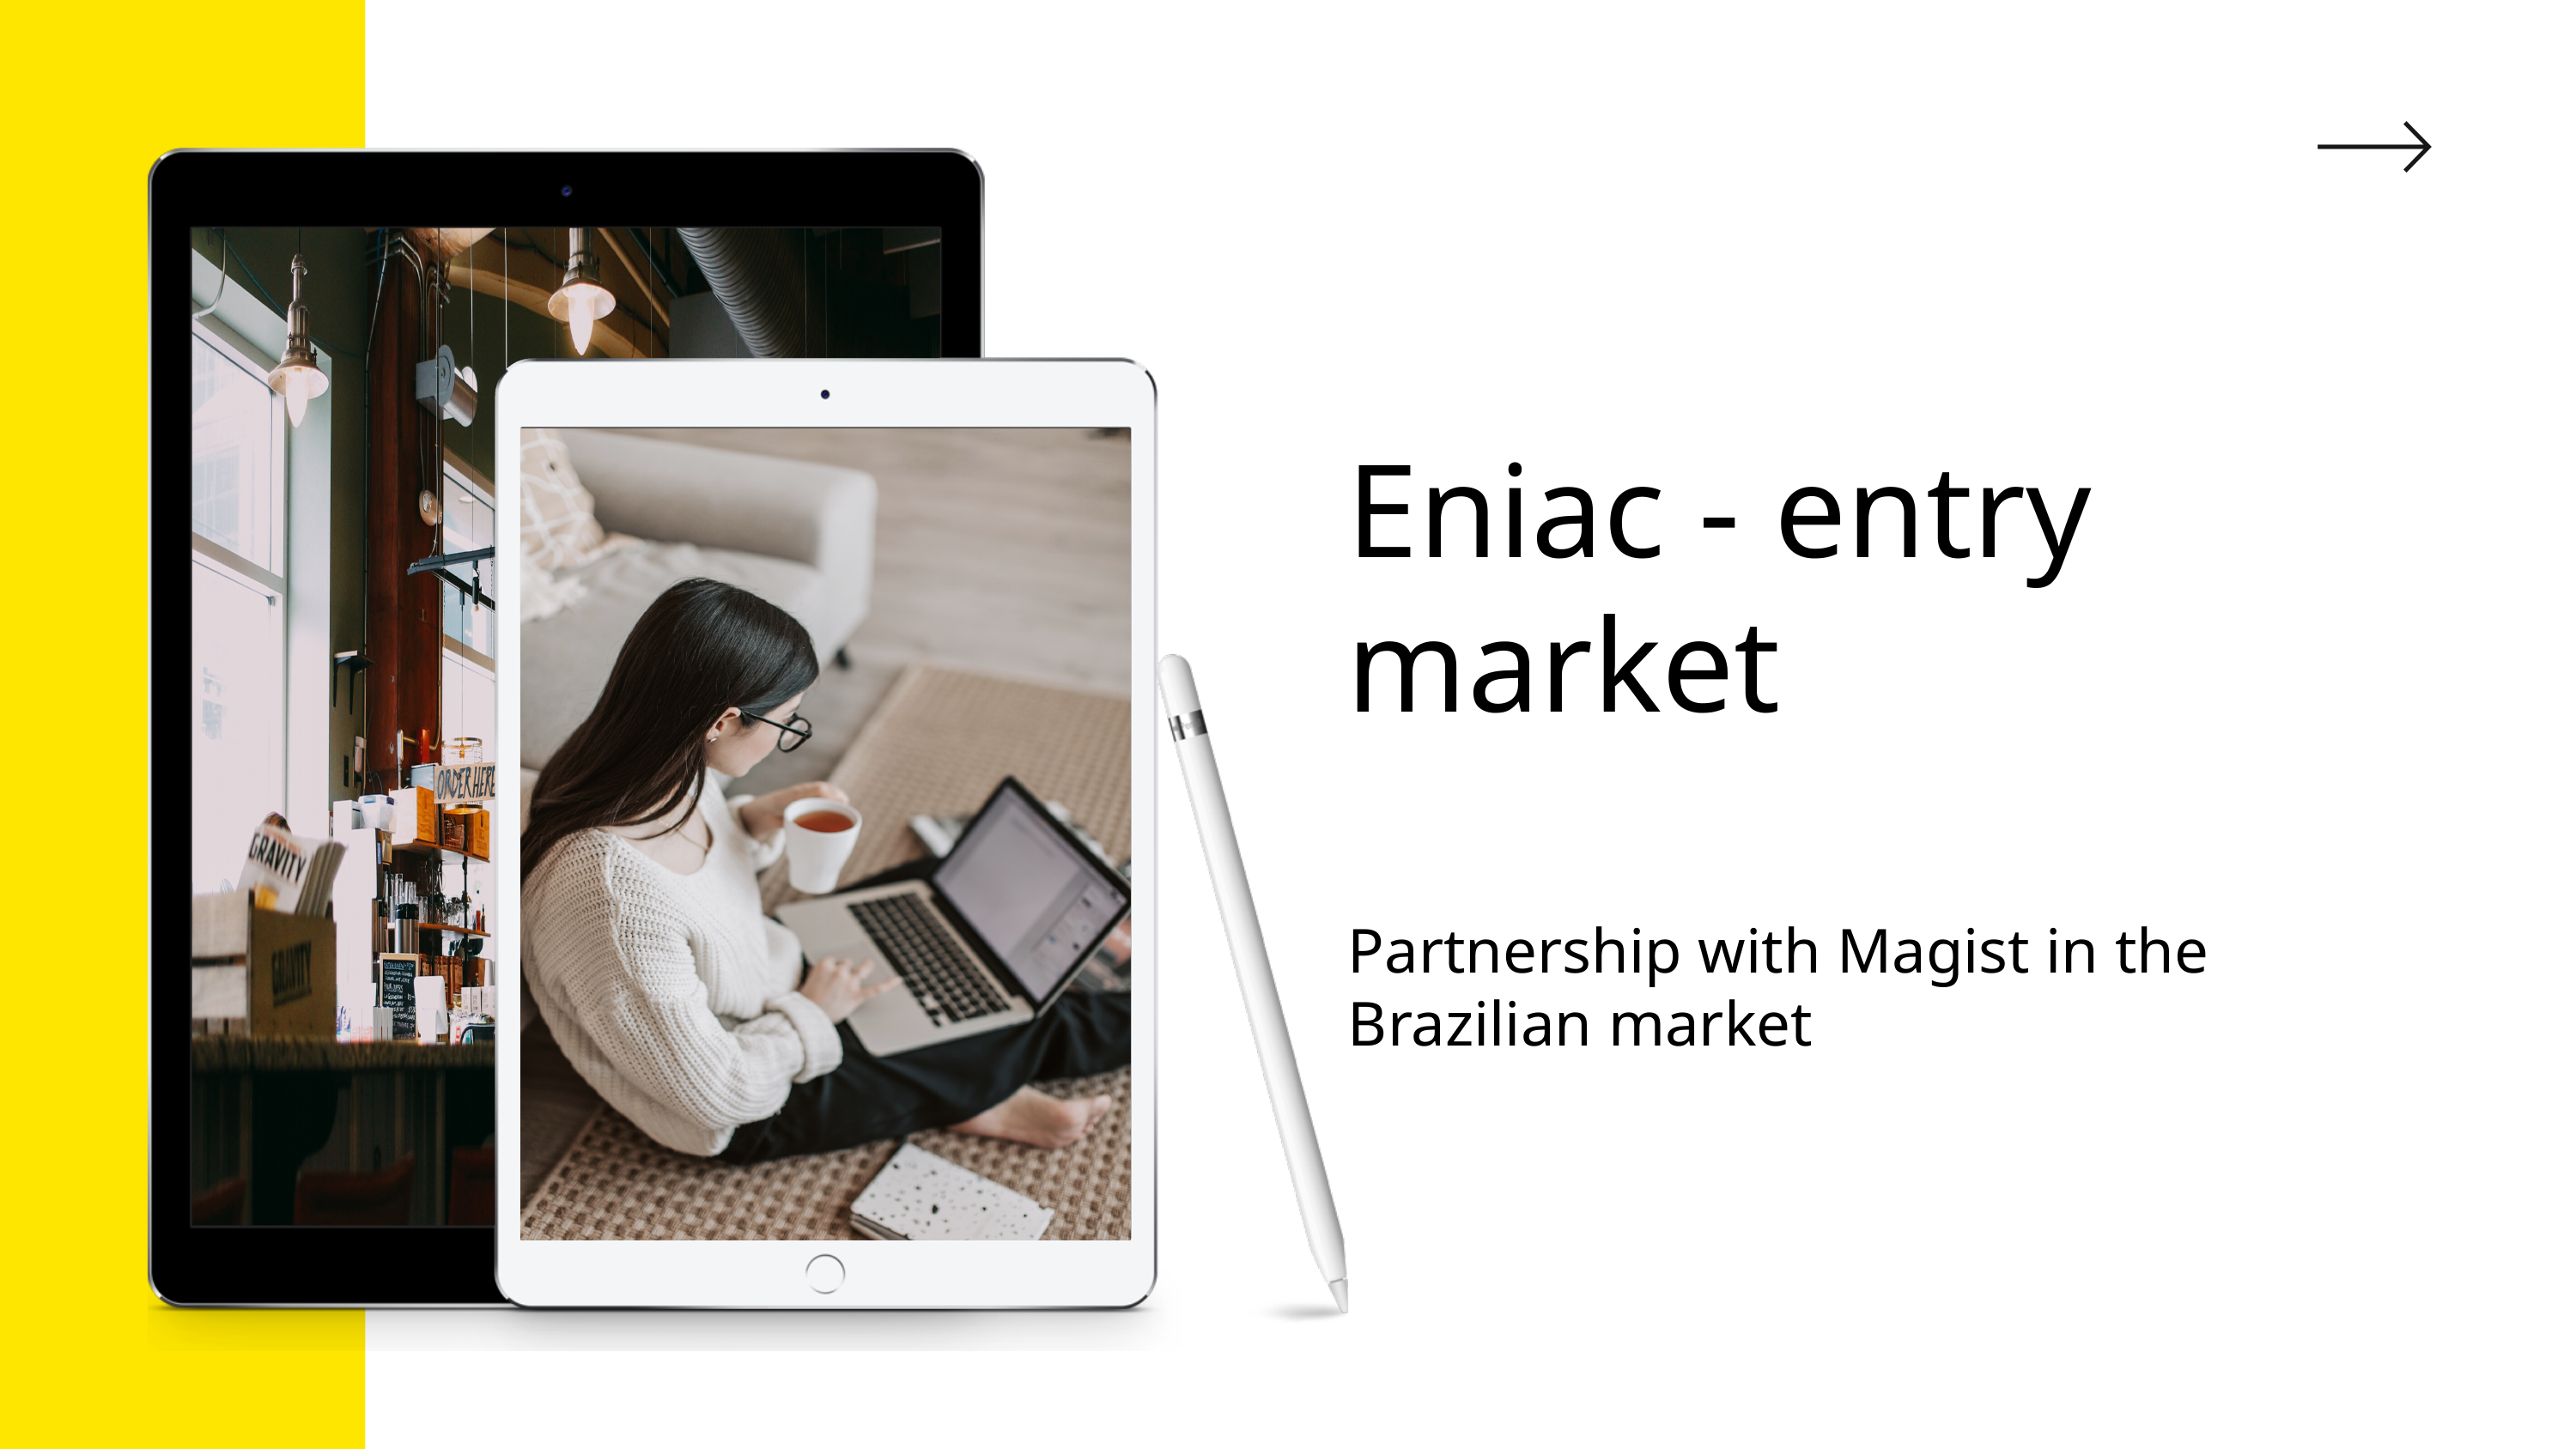

Eniac - entry market
Partnership with Magist in the Brazilian market